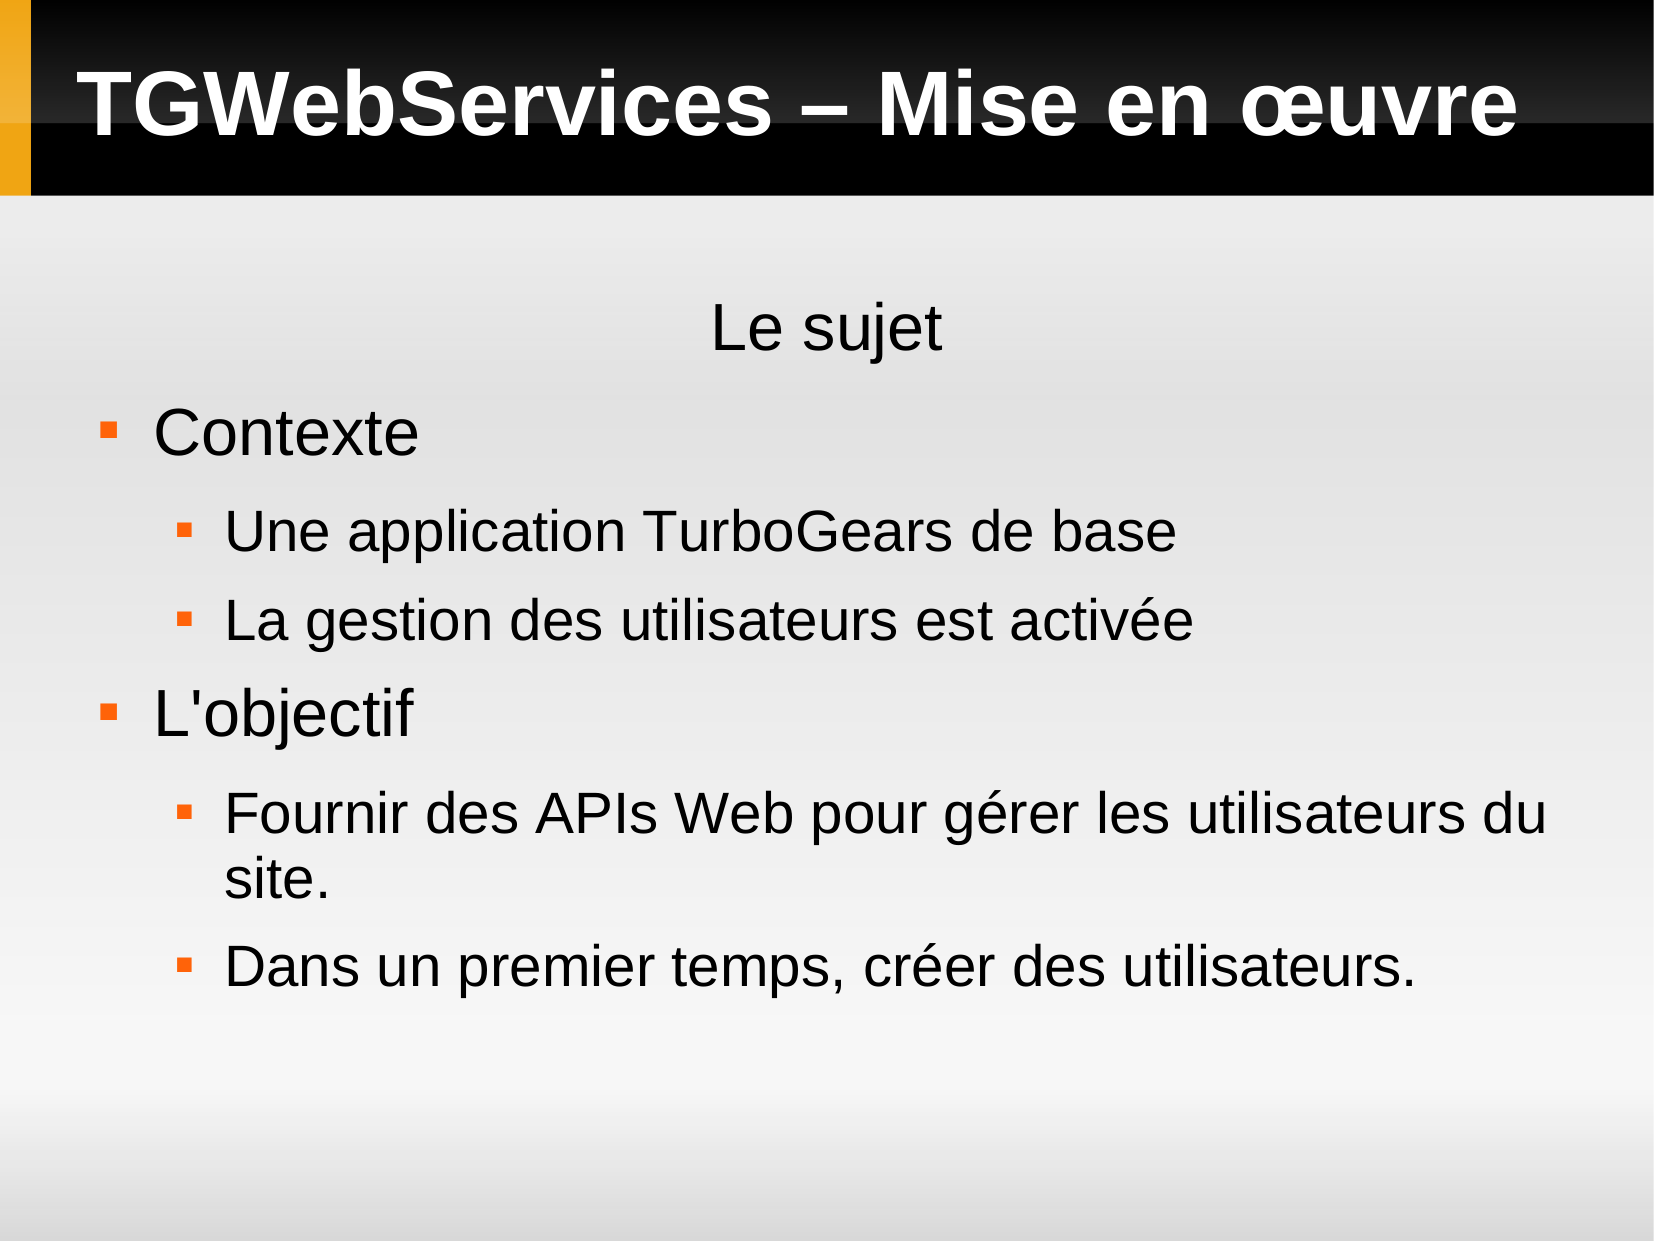

# TGWebServices – Mise en œuvre
Le sujet
Contexte
Une application TurboGears de base
La gestion des utilisateurs est activée
L'objectif
Fournir des APIs Web pour gérer les utilisateurs du site.
Dans un premier temps, créer des utilisateurs.